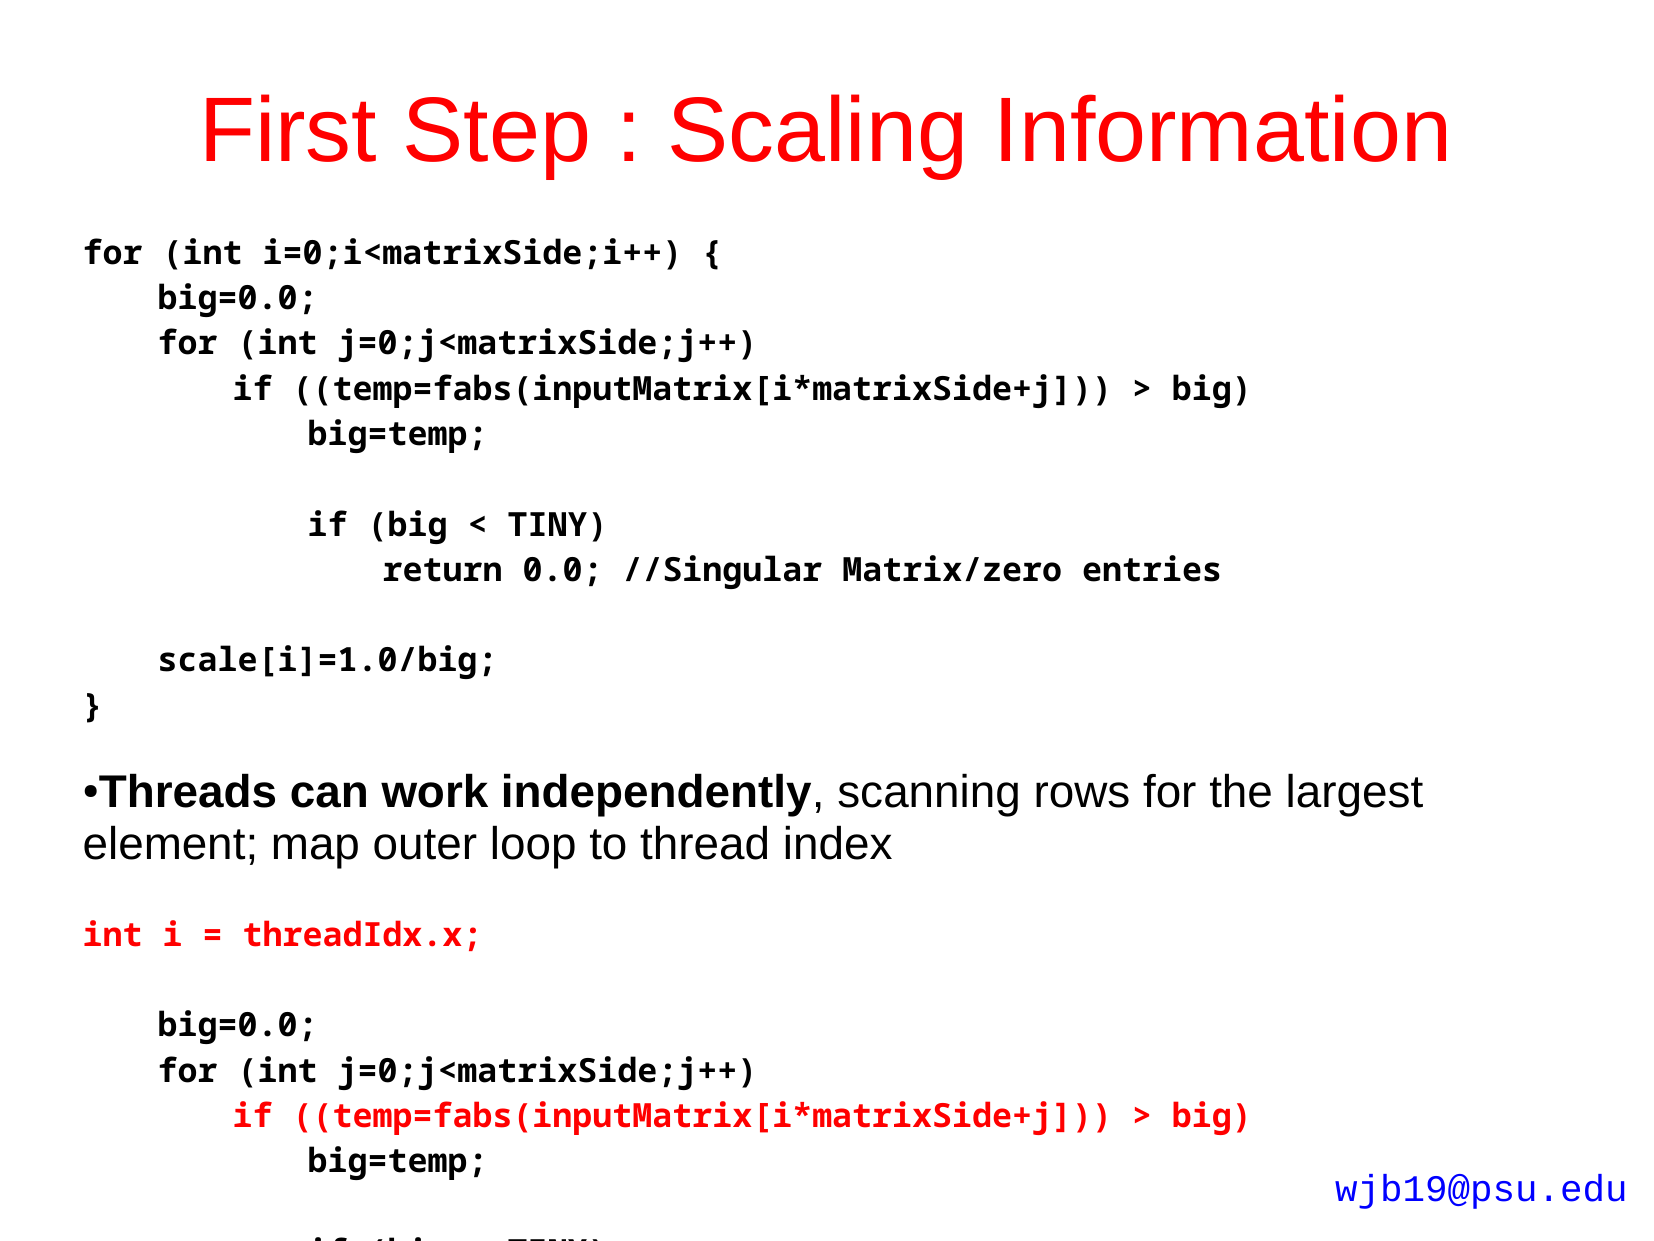

# First Step : Scaling Information
for (int i=0;i<matrixSide;i++) {
	big=0.0;
	for (int j=0;j<matrixSide;j++)
		if ((temp=fabs(inputMatrix[i*matrixSide+j])) > big)
			big=temp;
			if (big < TINY)
				return 0.0; //Singular Matrix/zero entries
	scale[i]=1.0/big;
}
Threads can work independently, scanning rows for the largest element; map outer loop to thread index
int i = threadIdx.x;
	big=0.0;
	for (int j=0;j<matrixSide;j++)
		if ((temp=fabs(inputMatrix[i*matrixSide+j])) > big)
			big=temp;
			if (big < TINY)
				return 0.0; //Singular Matrix/zero entries
	scale[i]=1.0/big;
wjb19@psu.edu